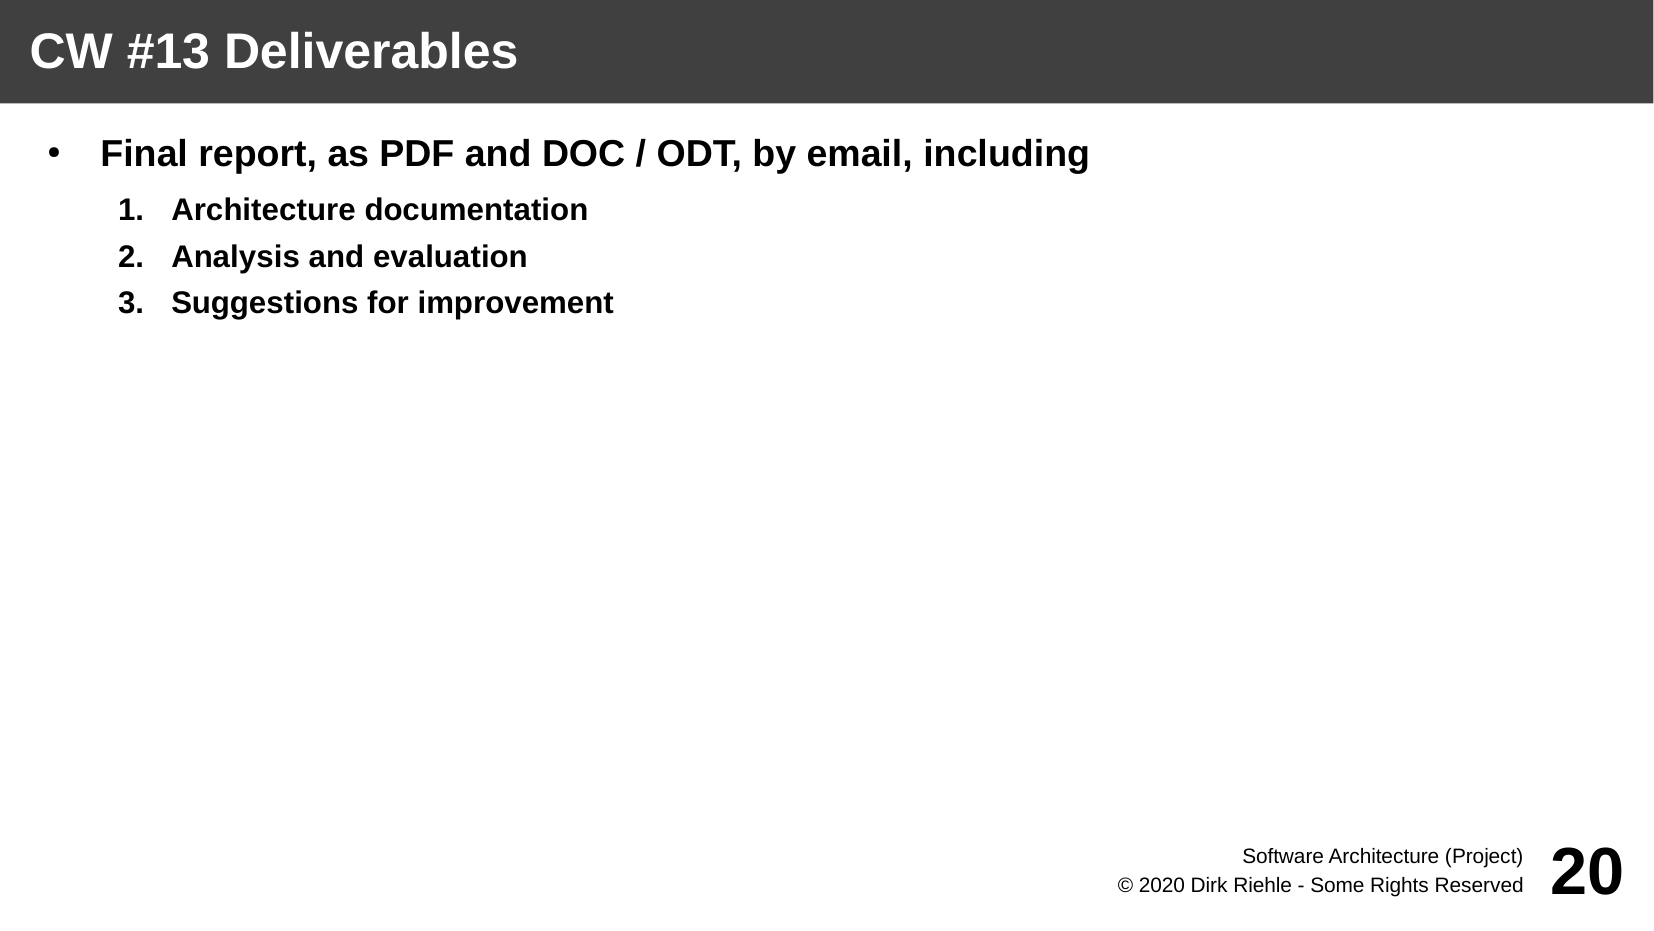

# CW #13 Deliverables
Final report, as PDF and DOC / ODT, by email, including
Architecture documentation
Analysis and evaluation
Suggestions for improvement
Software Architecture (Project)
20
© 2020 Dirk Riehle - Some Rights Reserved